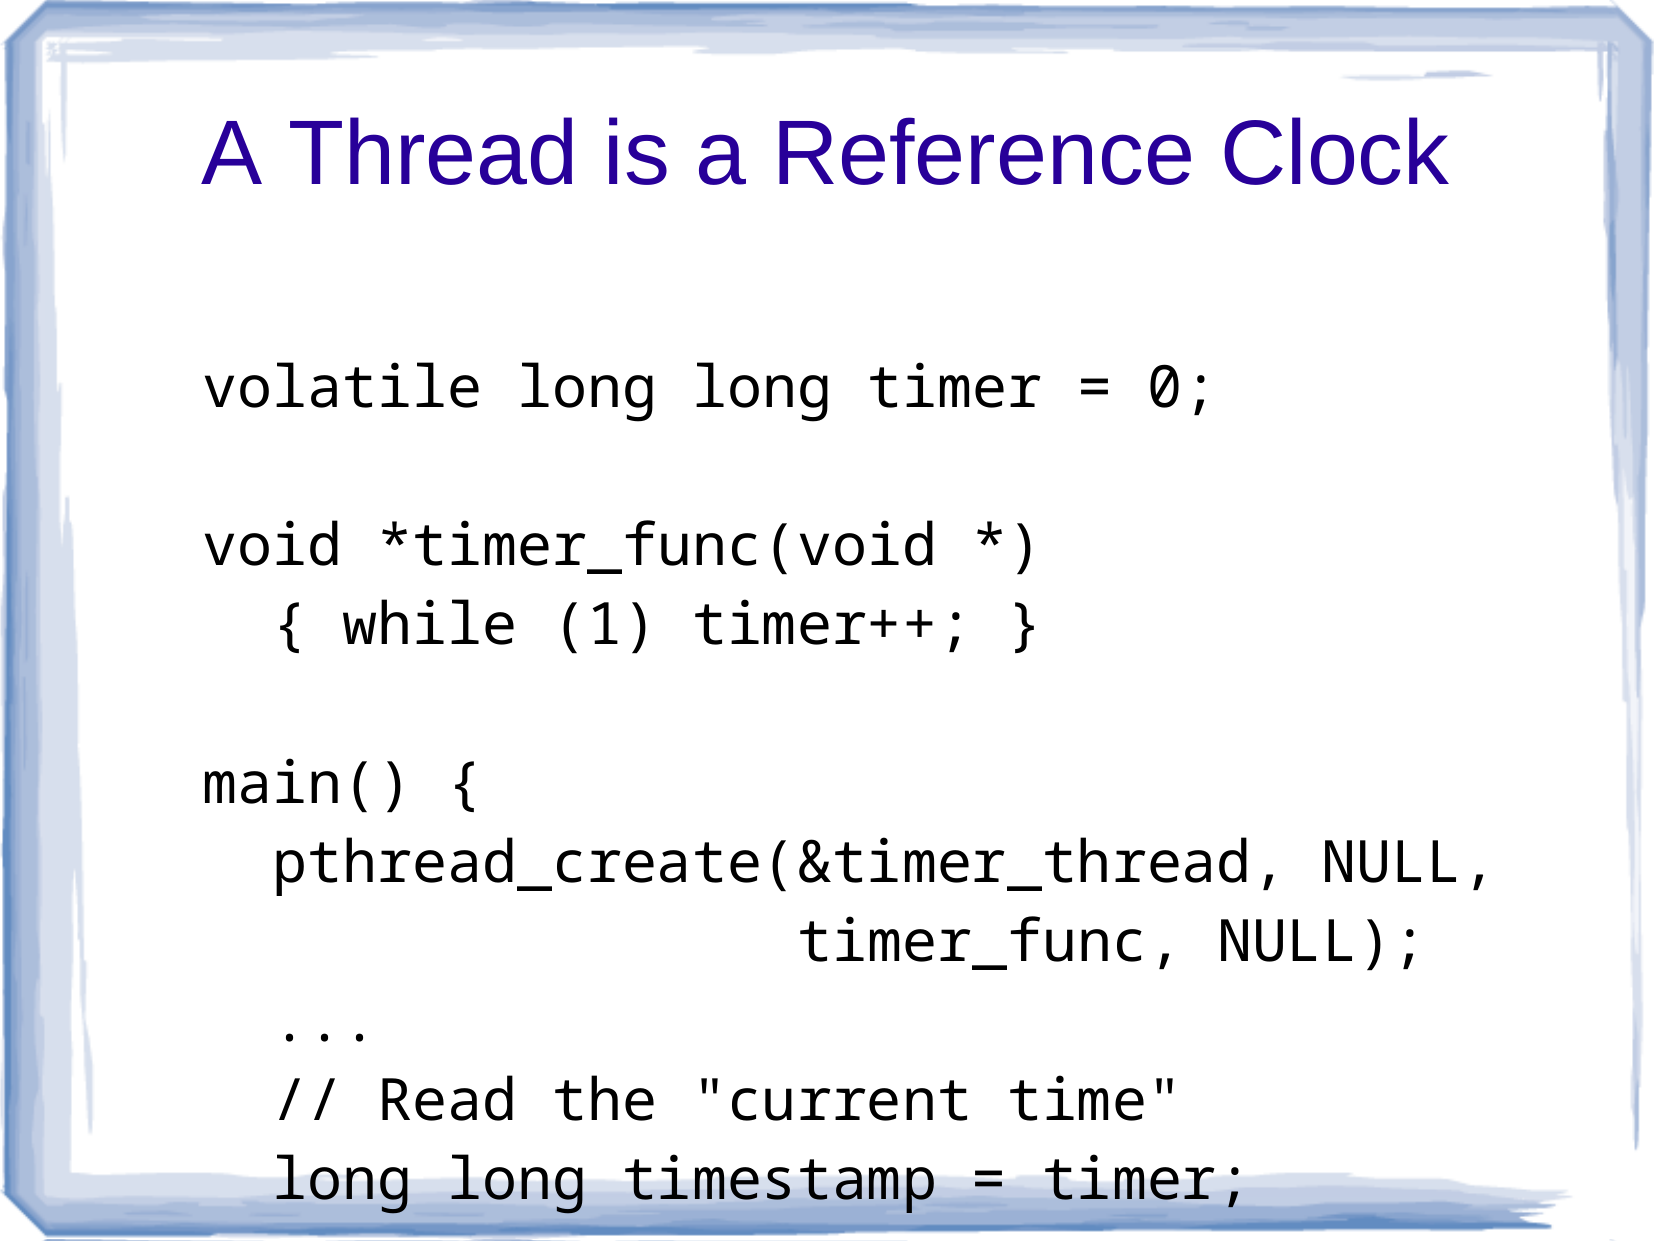

# A Thread is a Reference Clock
volatile long long timer = 0;
void *timer_func(void *)
 { while (1) timer++; }
main() {
 pthread_create(&timer_thread, NULL,
 timer_func, NULL);
 ...
 // Read the "current time"
 long long timestamp = timer;
 ...
}